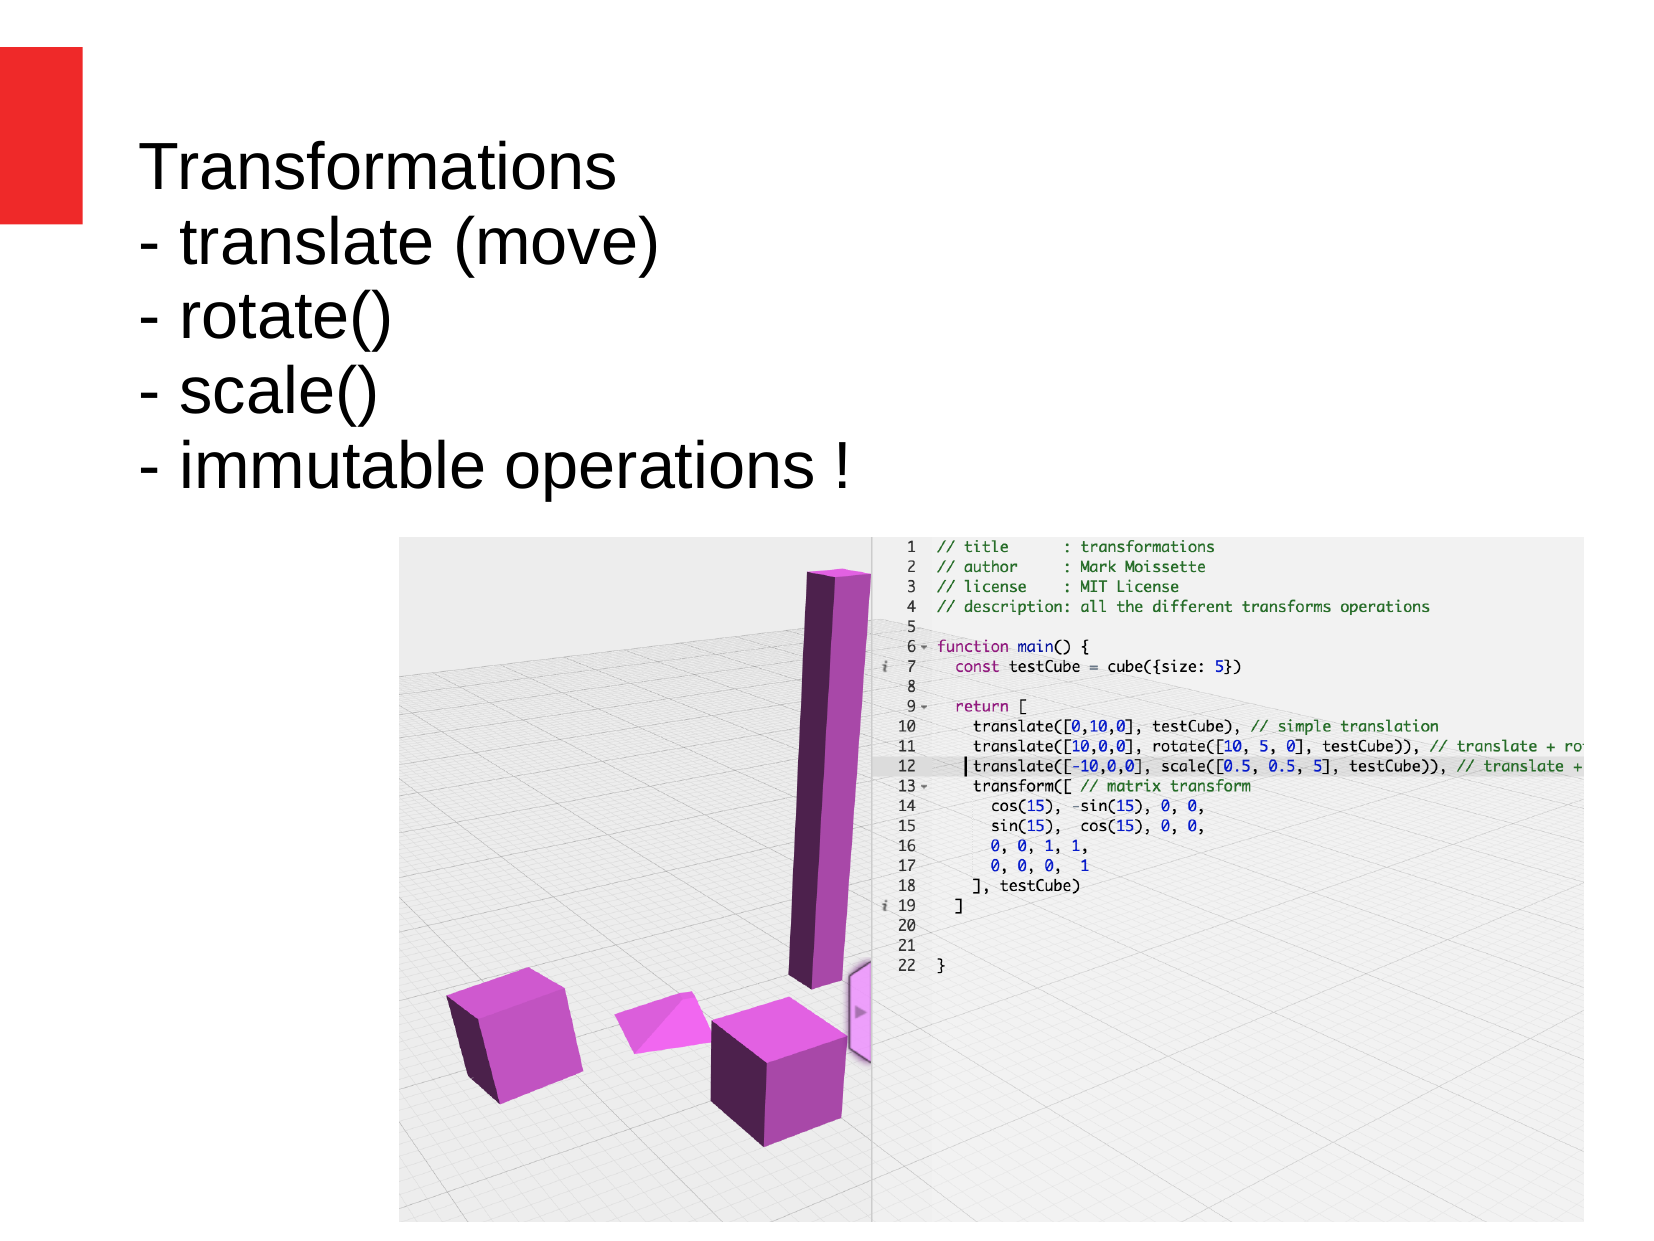

# Transformations
- translate (move)
- rotate()
- scale()
- immutable operations !